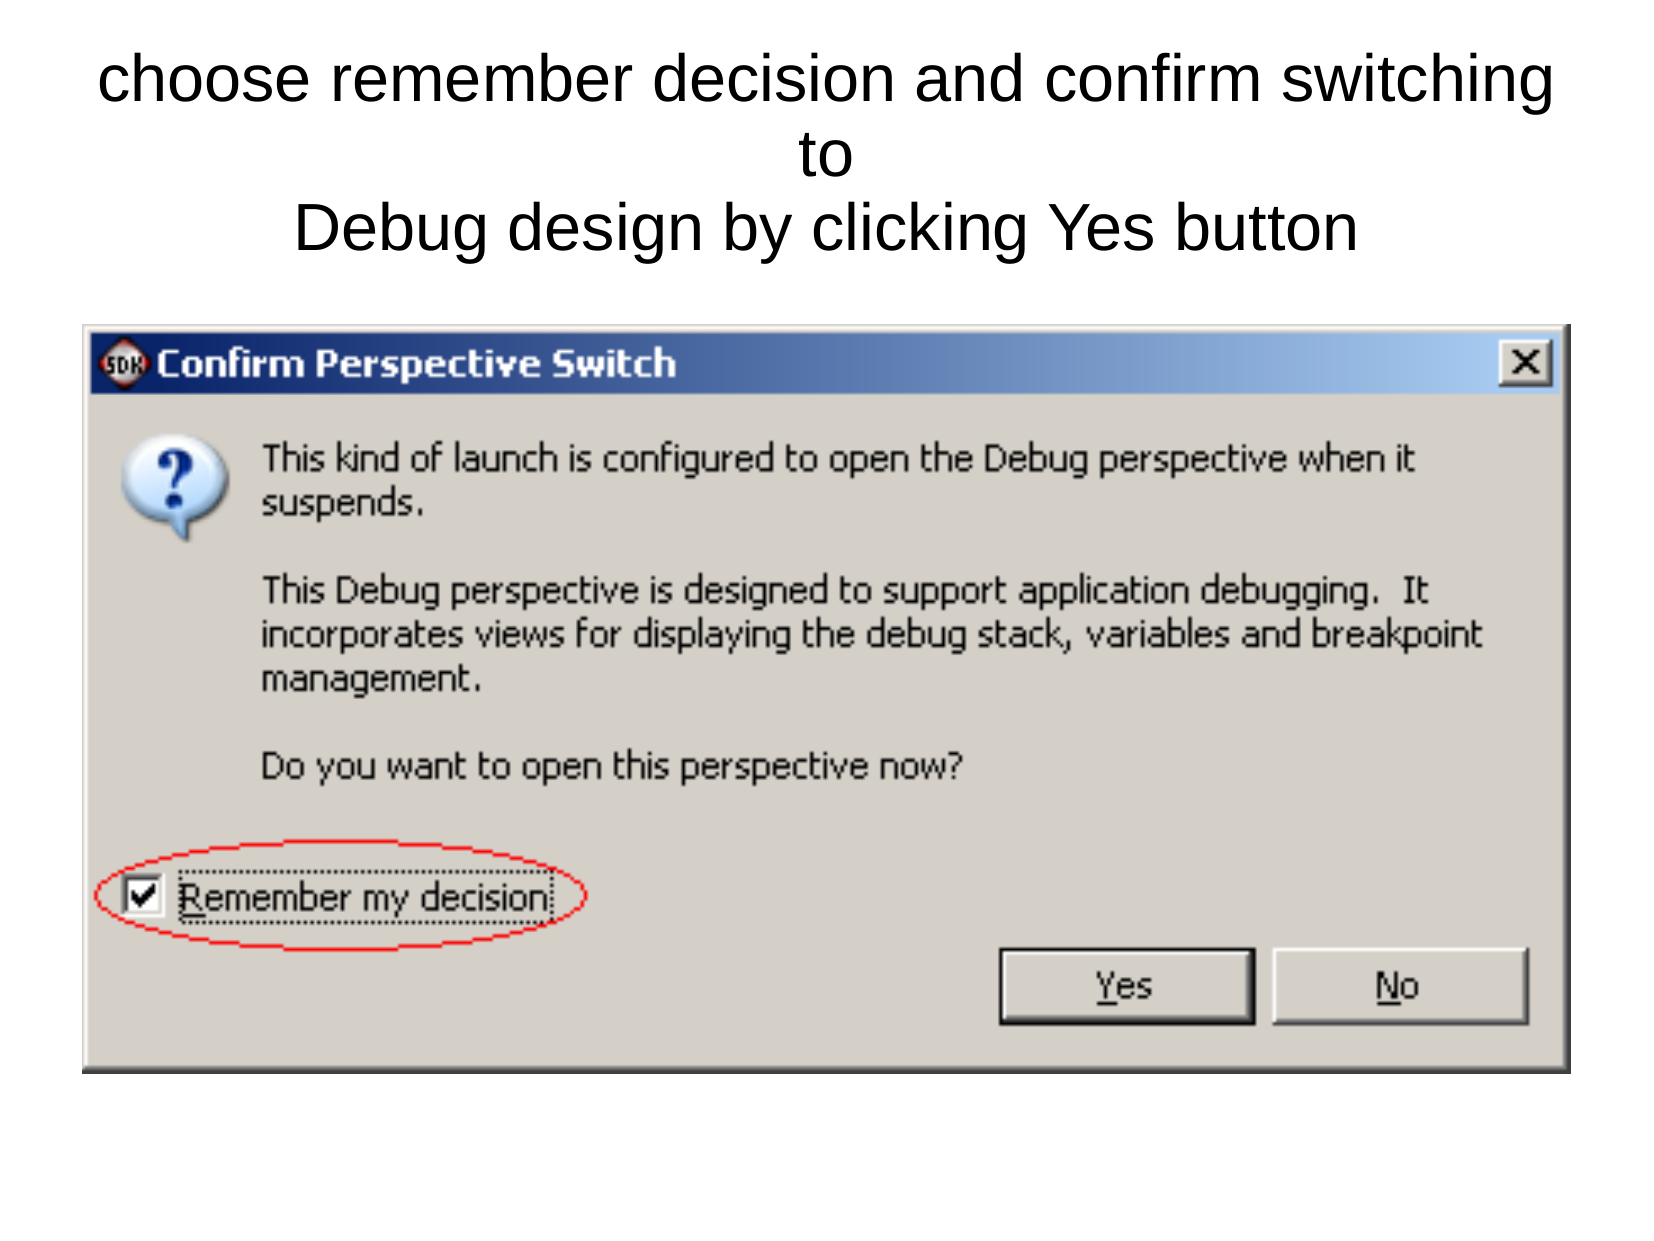

# choose remember decision and confirm switching to Debug design by clicking Yes button